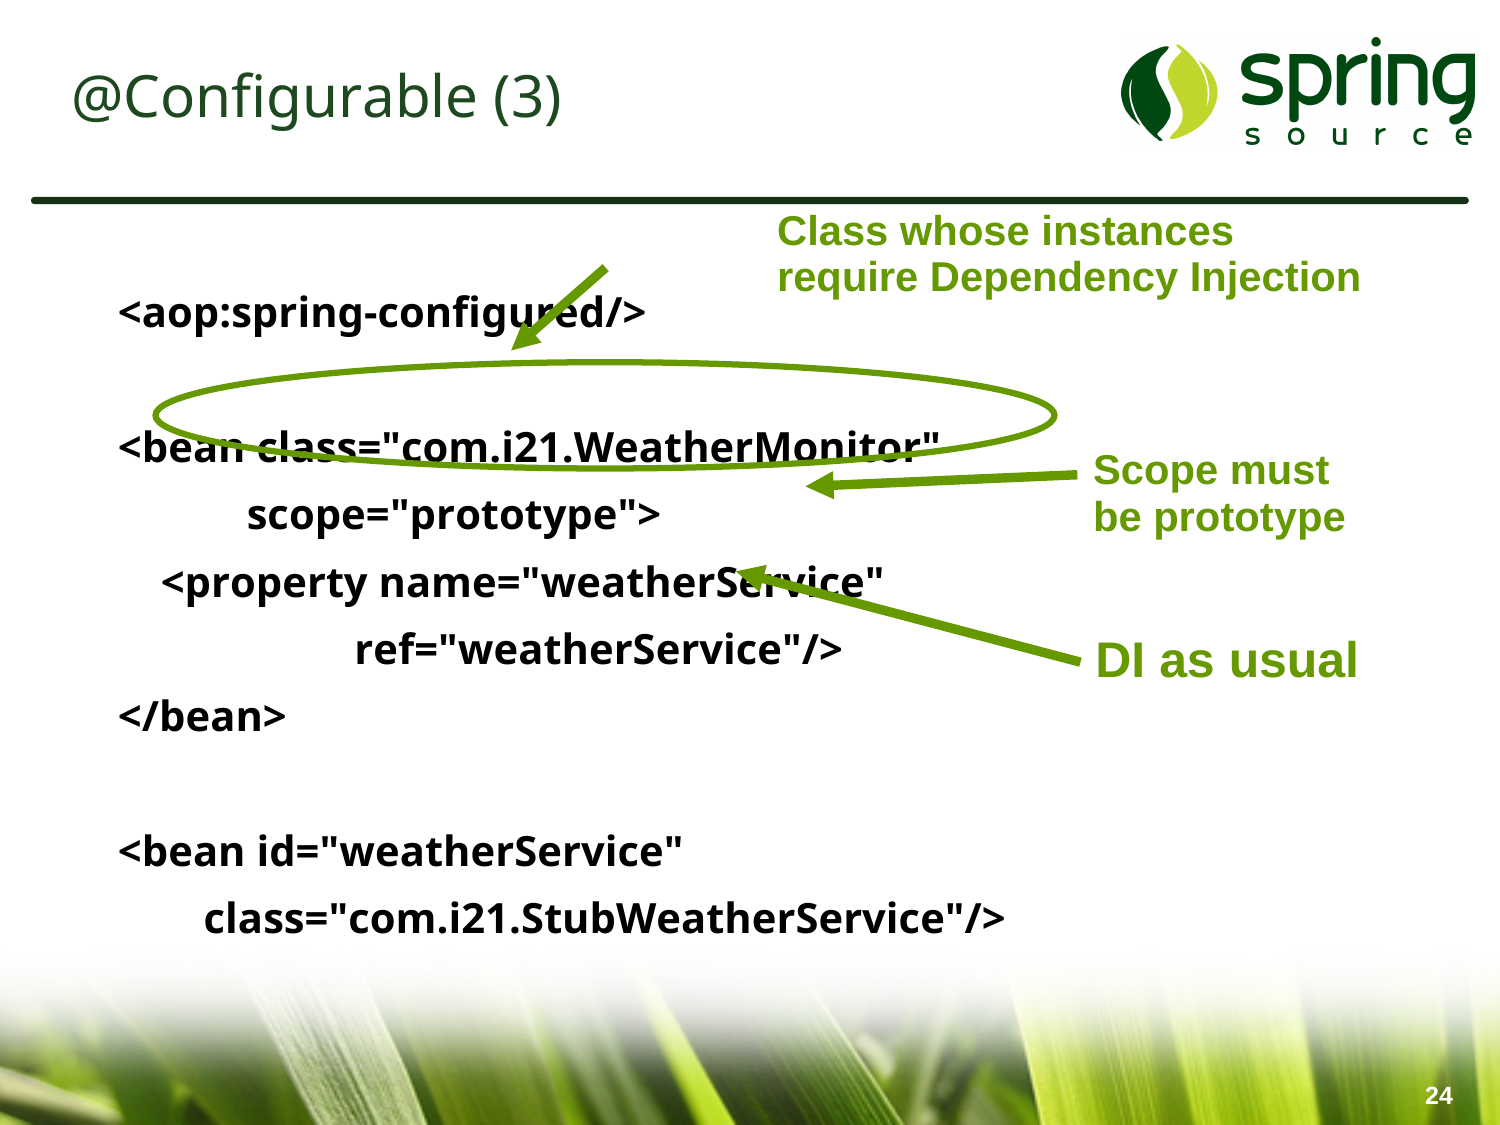

# @Configurable (3)
Class whose instances
require Dependency Injection
<aop:spring-configured/>
<bean class="com.i21.WeatherMonitor"
 scope="prototype">
 <property name="weatherService"
 ref="weatherService"/>
</bean>
<bean id="weatherService"
 class="com.i21.StubWeatherService"/>
Scope must
be prototype
DI as usual